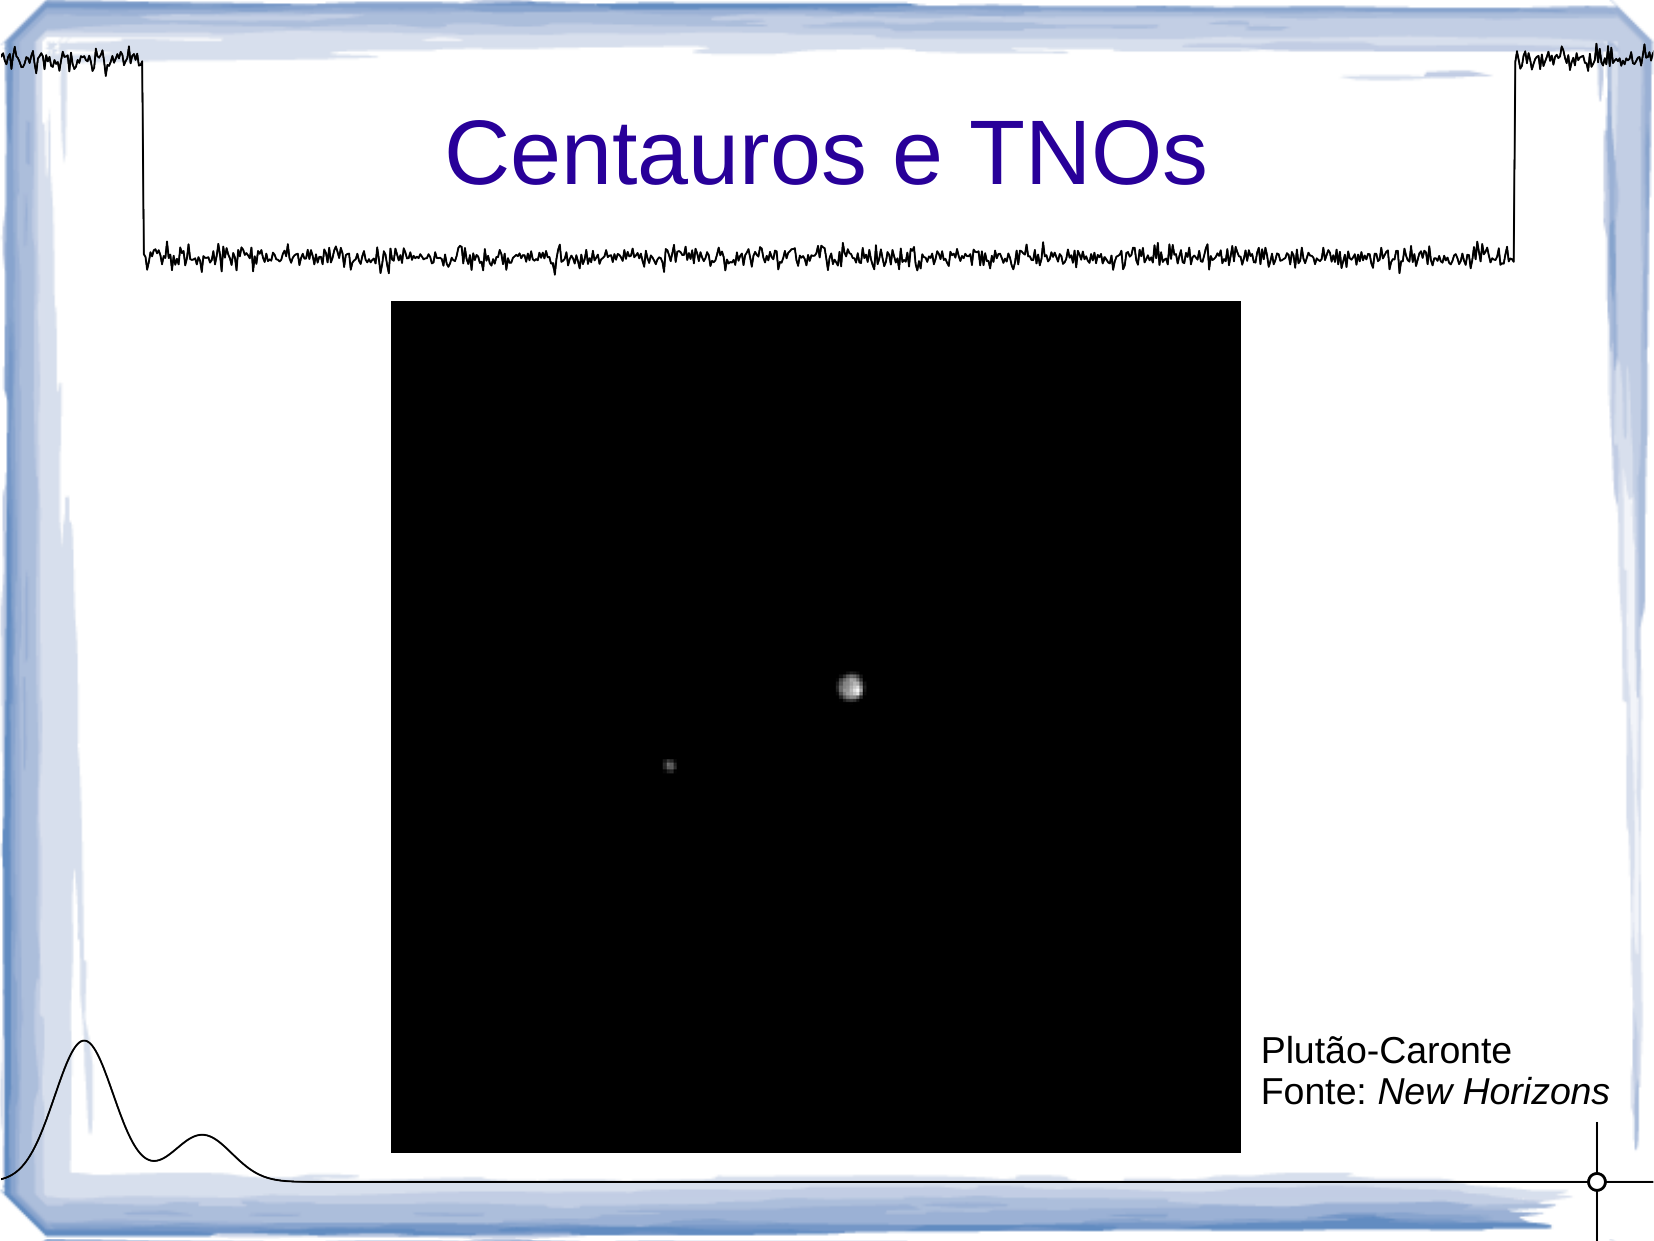

# Centauros e TNOs
Plutão-Caronte
Fonte: New Horizons